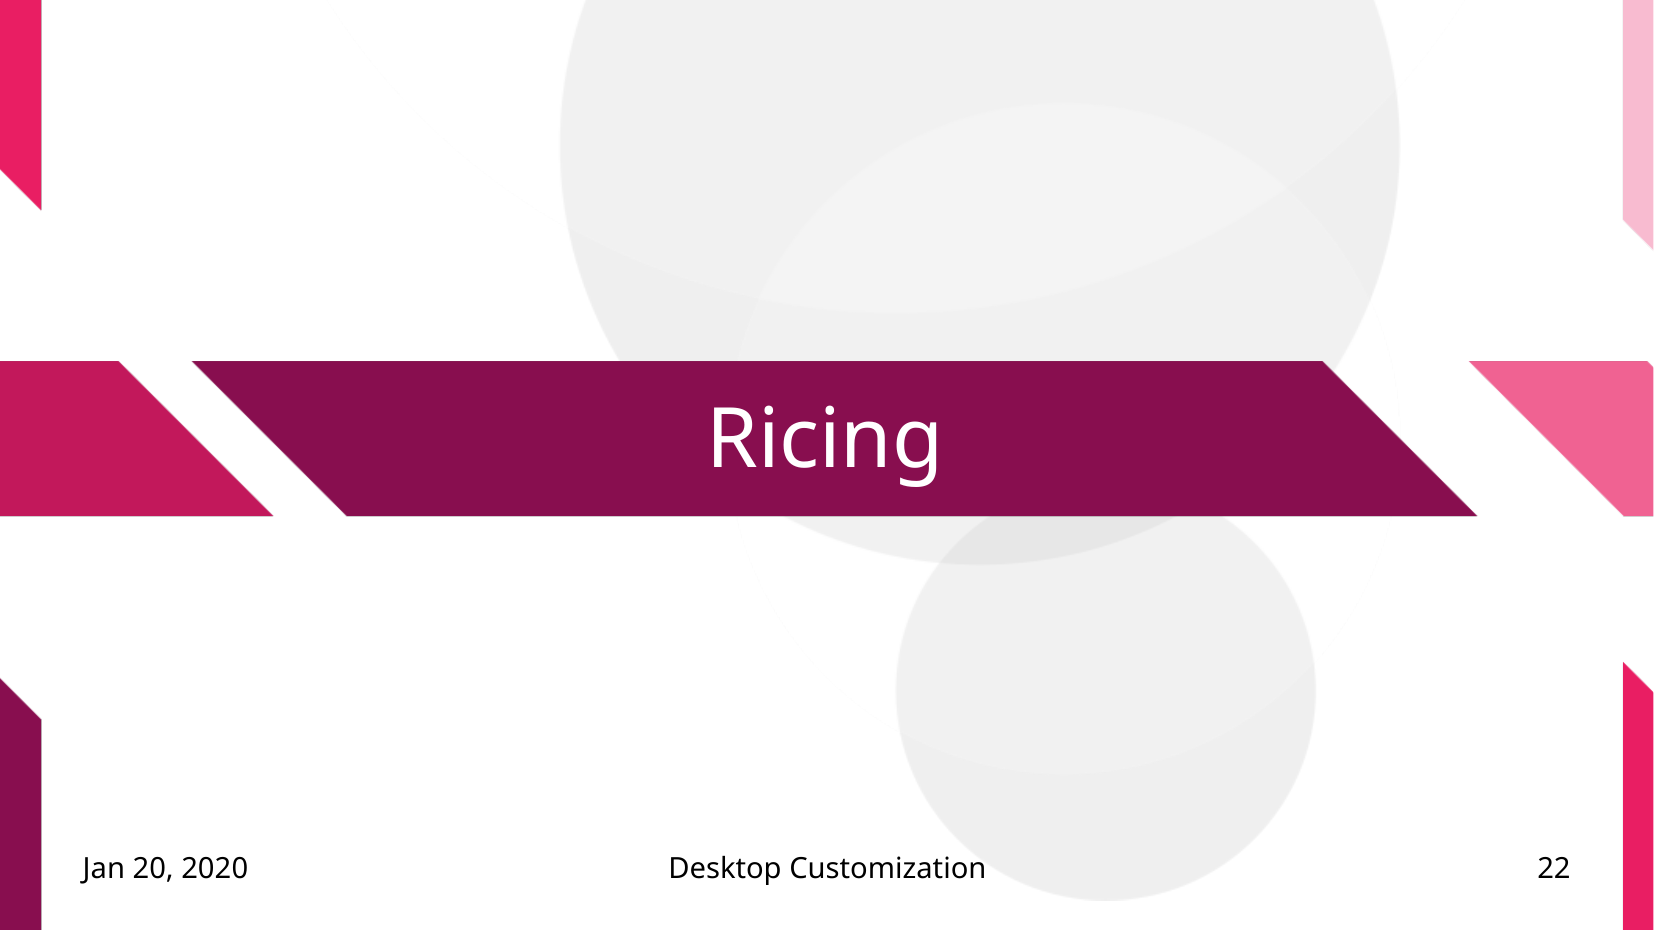

# Ricing
Jan 20, 2020
Desktop Customization
22